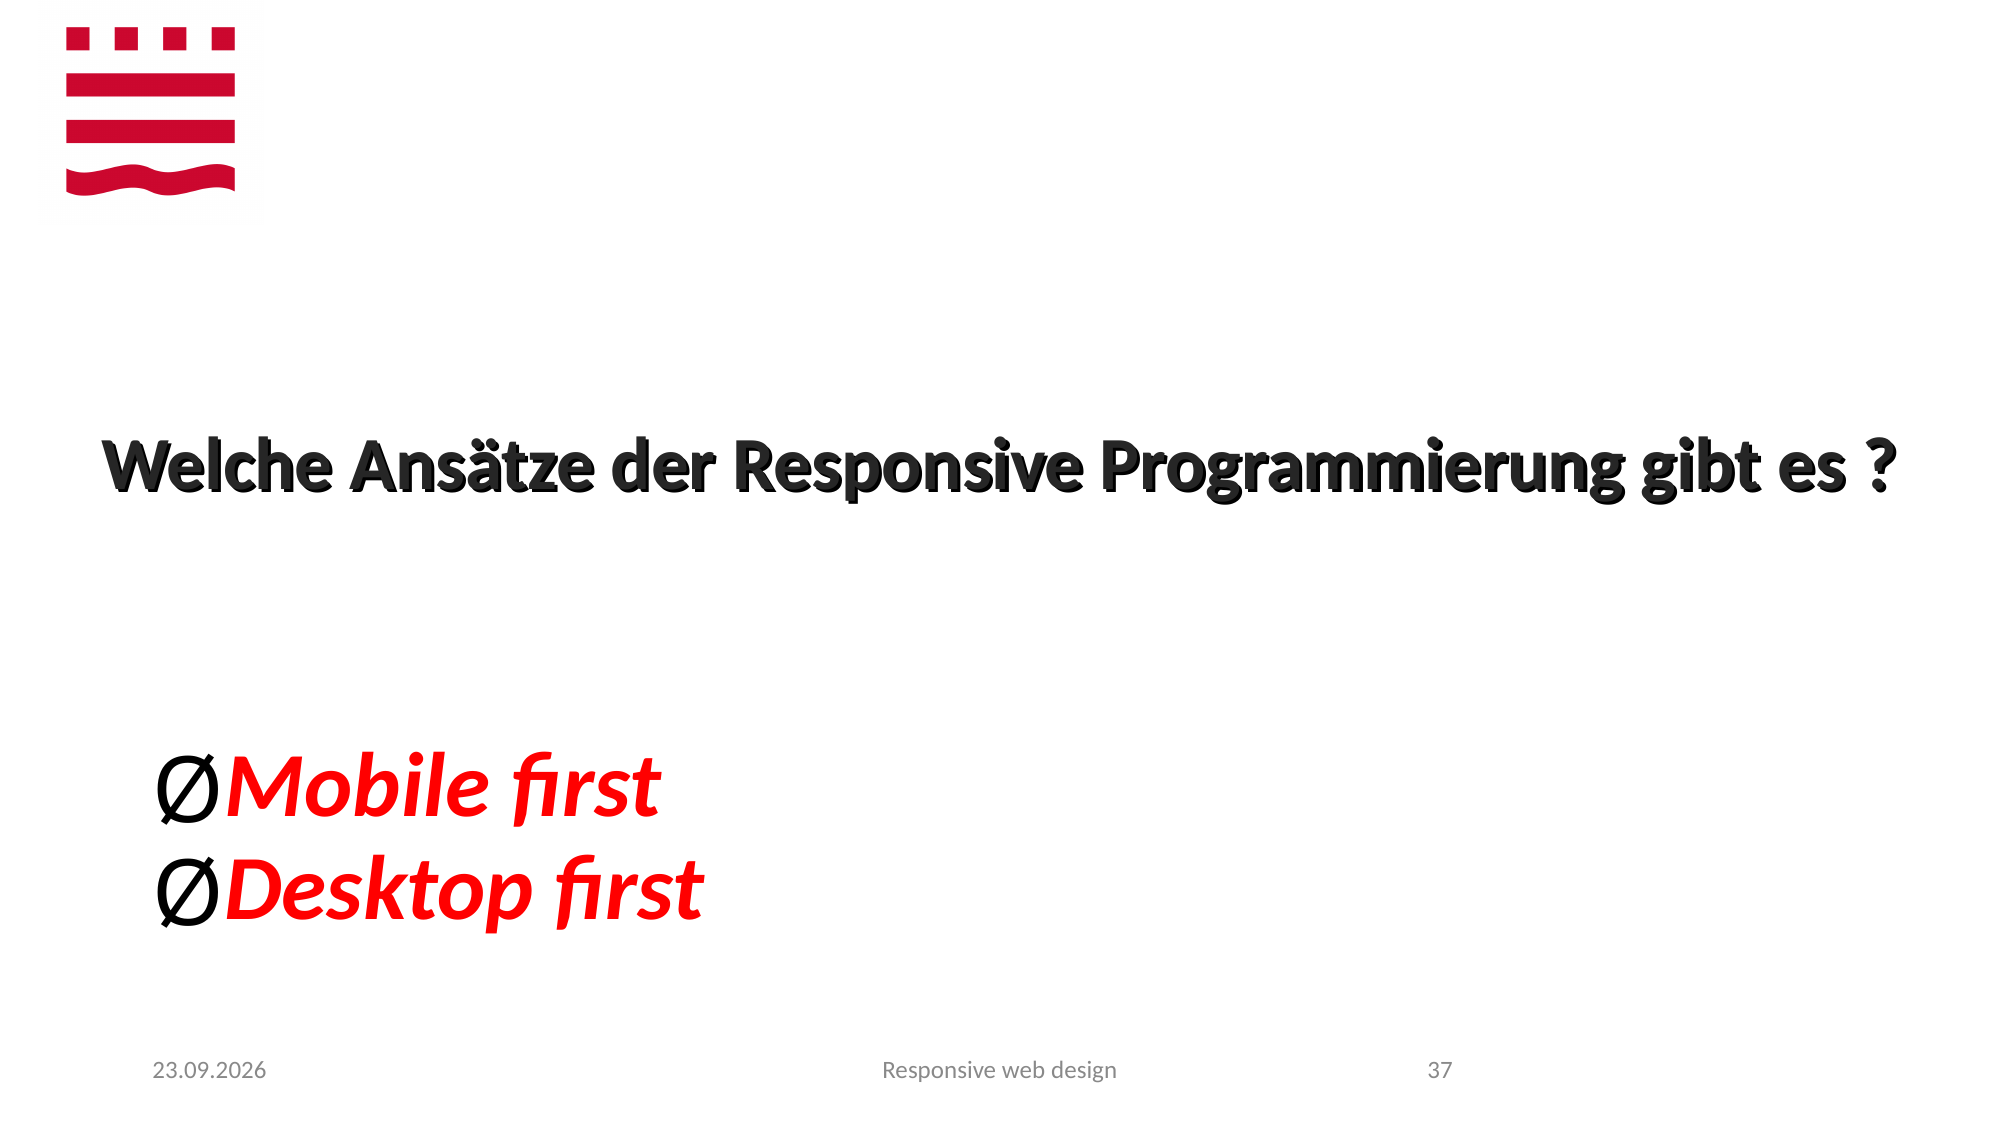

Welche Ansätze der Responsive Programmierung gibt es ?
# Mobile first
Desktop first
Responsive web design
29